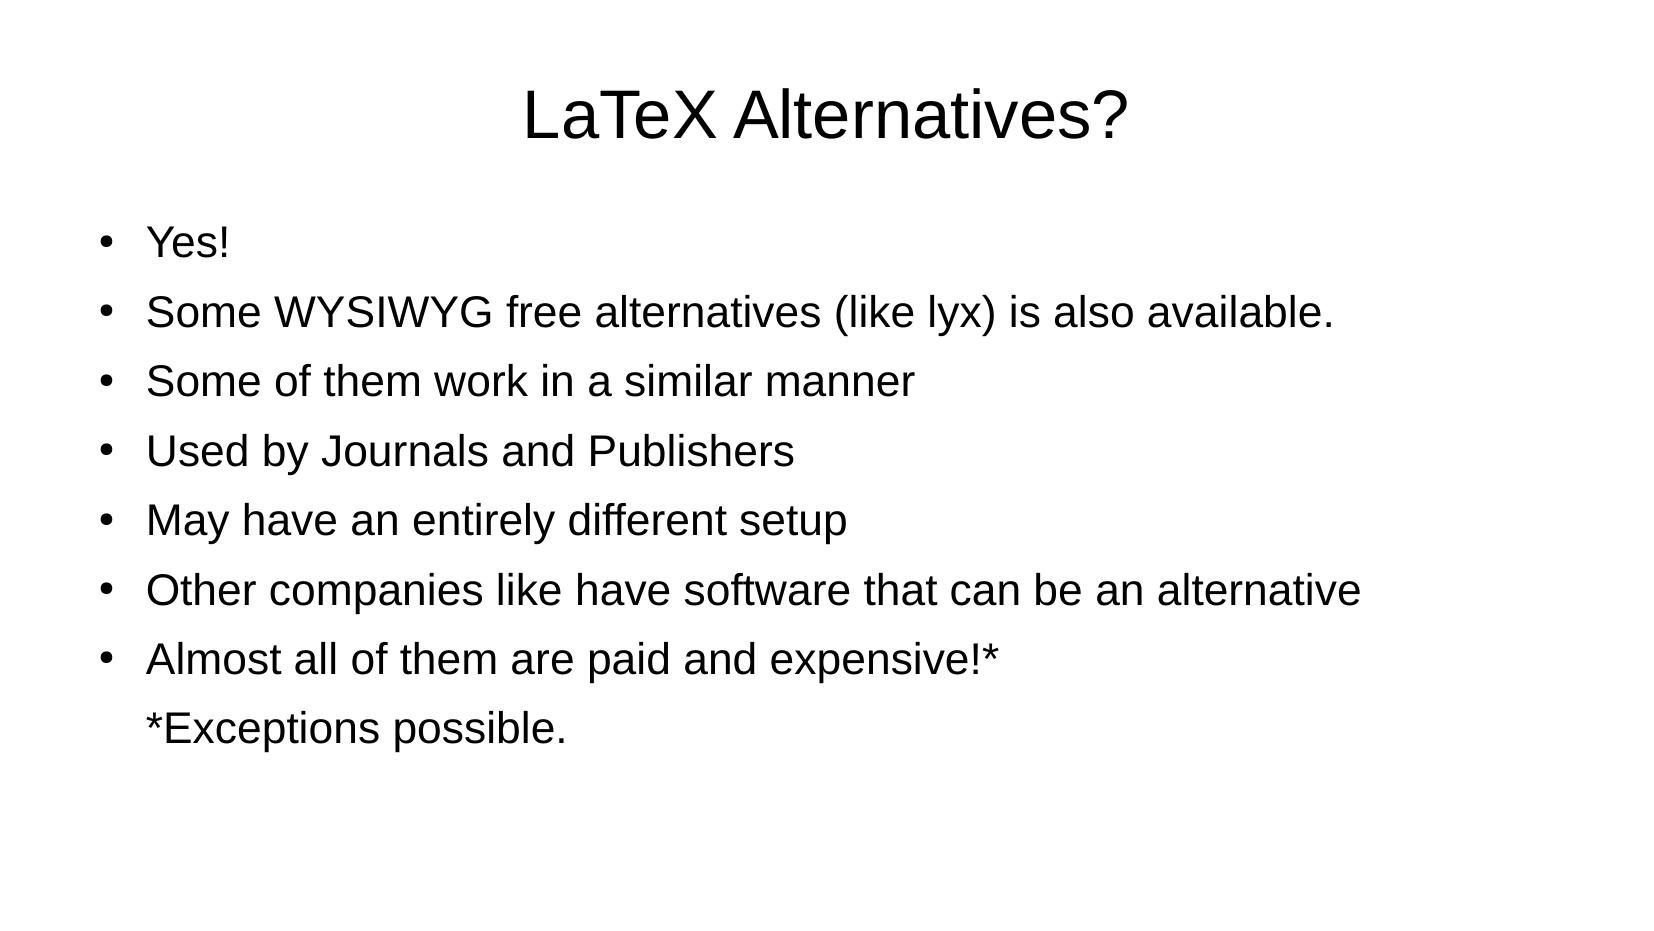

# LaTeX Alternatives?
Yes!
Some WYSIWYG free alternatives (like lyx) is also available.
Some of them work in a similar manner
Used by Journals and Publishers
May have an entirely different setup
Other companies like have software that can be an alternative
Almost all of them are paid and expensive!*
*Exceptions possible.